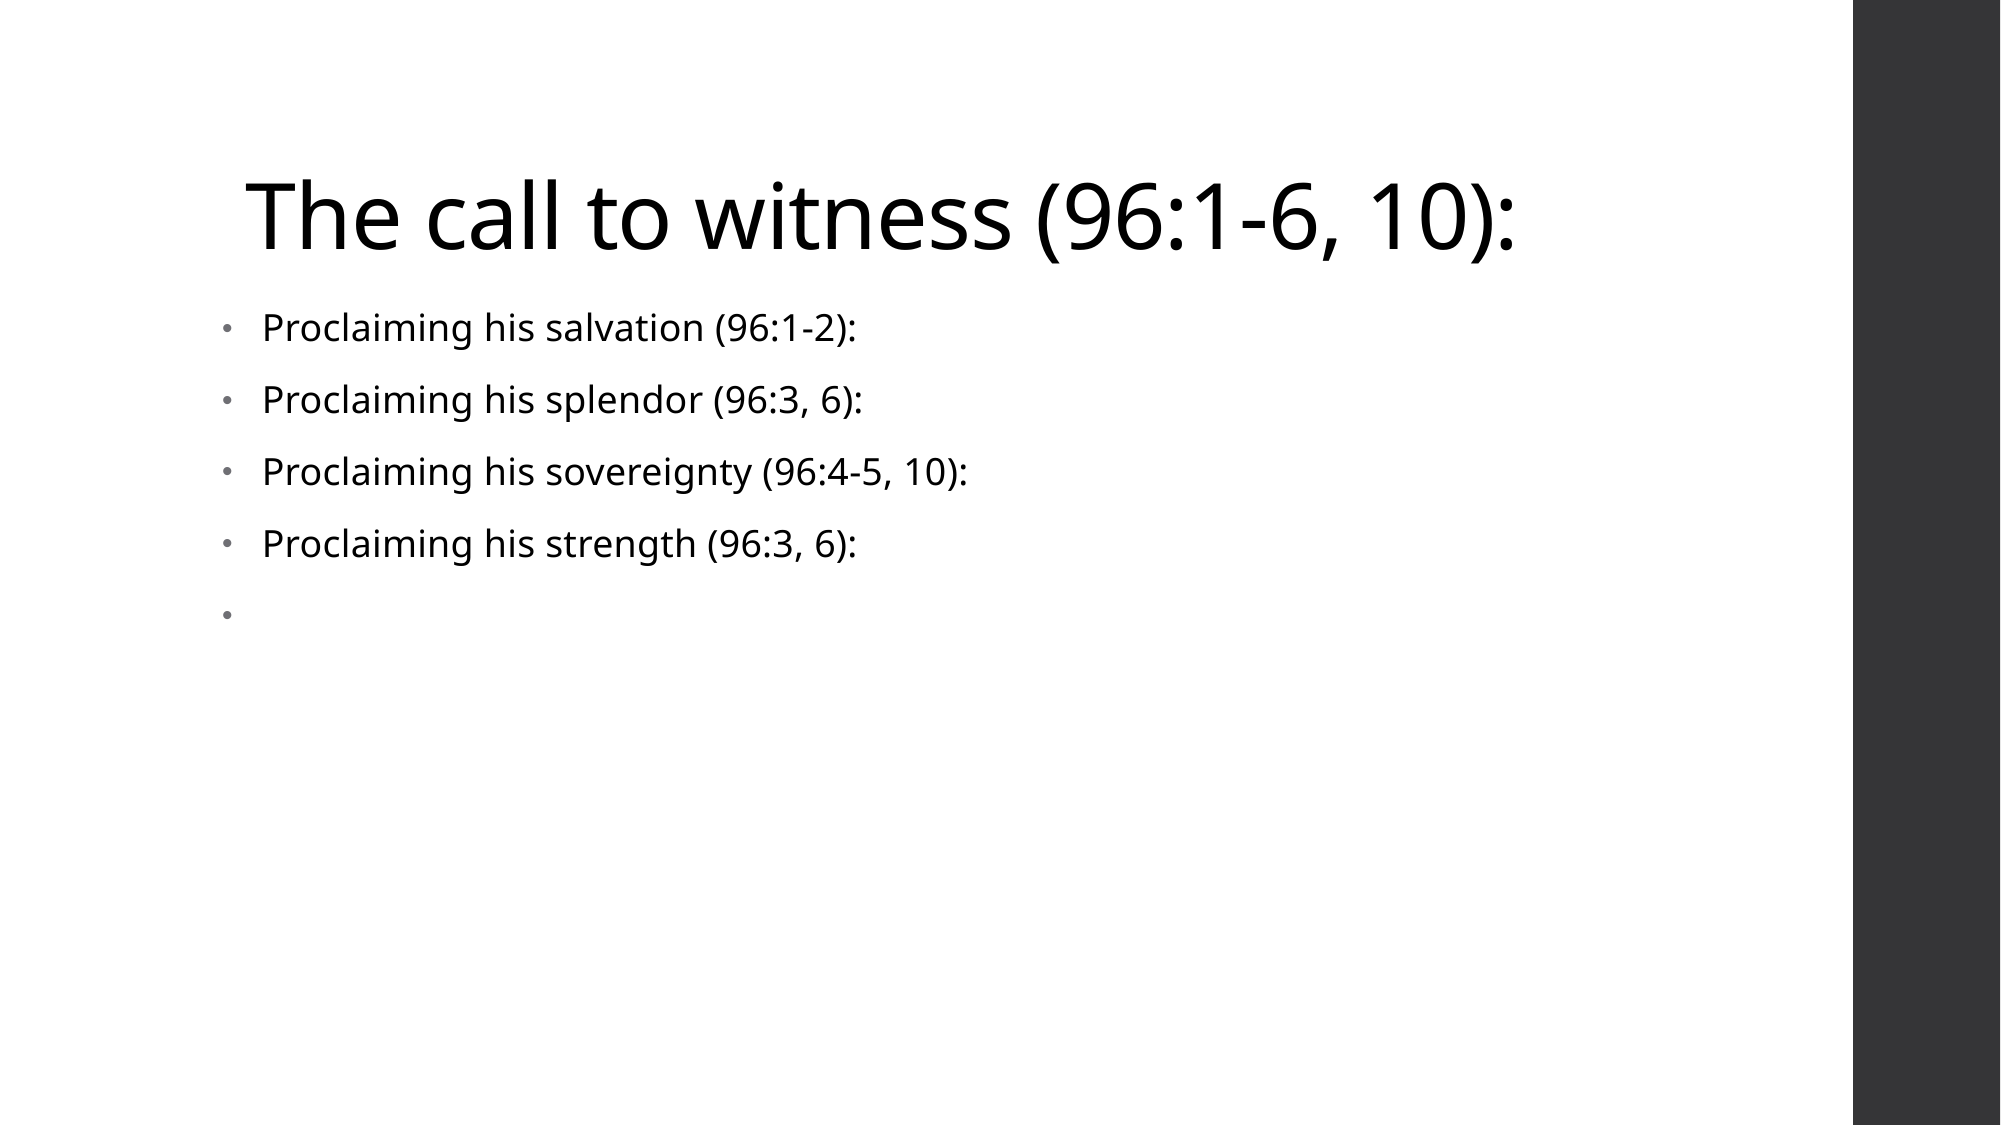

# The call to witness (96:1-6, 10):
 Proclaiming his salvation (96:1-2):
 Proclaiming his splendor (96:3, 6):
 Proclaiming his sovereignty (96:4-5, 10):
 Proclaiming his strength (96:3, 6):